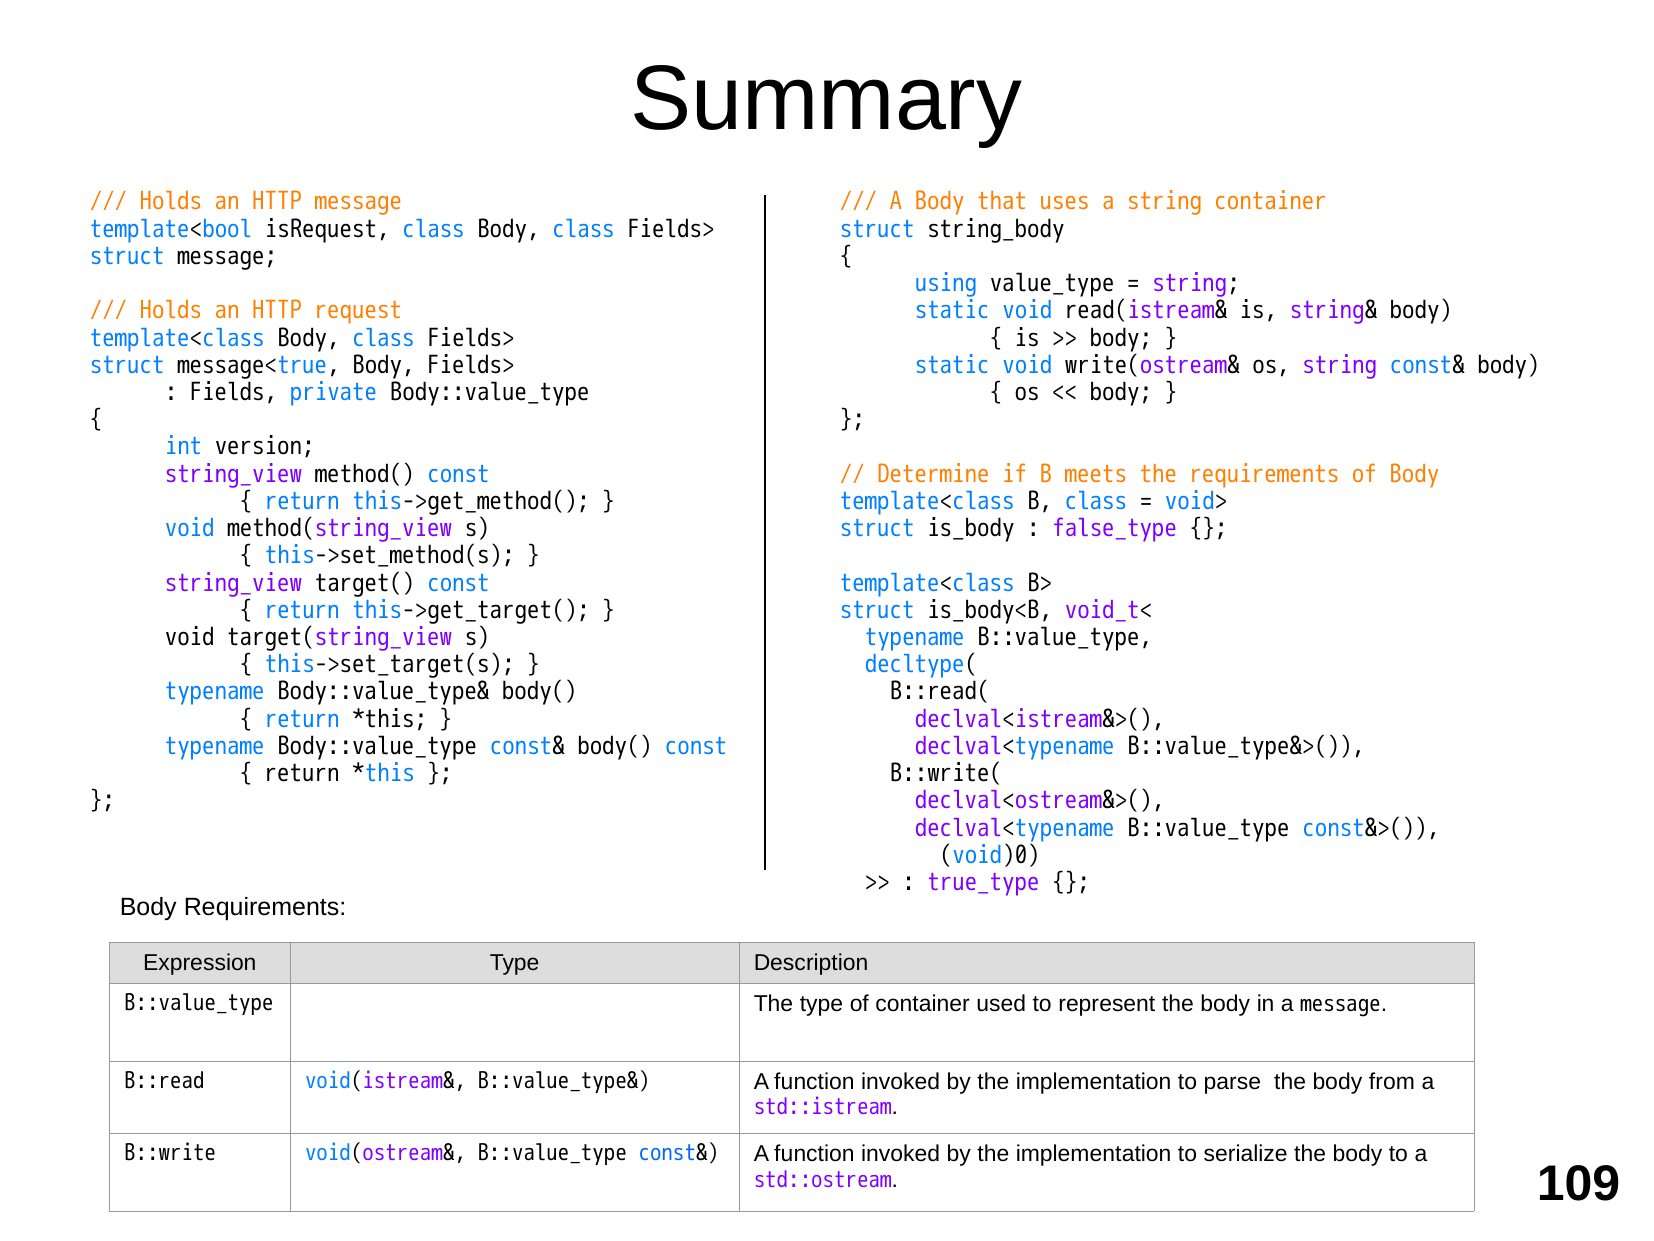

# Summary
/// Holds an HTTP message
template<bool isRequest, class Body, class Fields>
struct message;
/// Holds an HTTP request
template<class Body, class Fields>
struct message<true, Body, Fields>
	: Fields, private Body::value_type
{
	int version;
	string_view method() const
		{ return this->get_method(); }
	void method(string_view s)
		{ this->set_method(s); }
	string_view target() const
		{ return this->get_target(); }
	void target(string_view s)
		{ this->set_target(s); }
	typename Body::value_type& body()
		{ return *this; }
	typename Body::value_type const& body() const
		{ return *this };
};
/// A Body that uses a string container
struct string_body
{
	using value_type = string;
	static void read(istream& is, string& body)
		{ is >> body; }
	static void write(ostream& os, string const& body)
		{ os << body; }
};
// Determine if B meets the requirements of Body
template<class B, class = void>
struct is_body : false_type {};
template<class B>
struct is_body<B, void_t<
 typename B::value_type,
 decltype(
 B::read(
 declval<istream&>(),
 declval<typename B::value_type&>()),
 B::write(
 declval<ostream&>(),
 declval<typename B::value_type const&>()),
 (void)0)
 >> : true_type {};
Body Requirements:
| Expression | Type | Description |
| --- | --- | --- |
| B::value\_type | | The type of container used to represent the body in a message. |
| B::read | void(istream&, B::value\_type&) | A function invoked by the implementation to parse the body from a std::istream. |
| B::write | void(ostream&, B::value\_type const&) | A function invoked by the implementation to serialize the body to a std::ostream. |
109